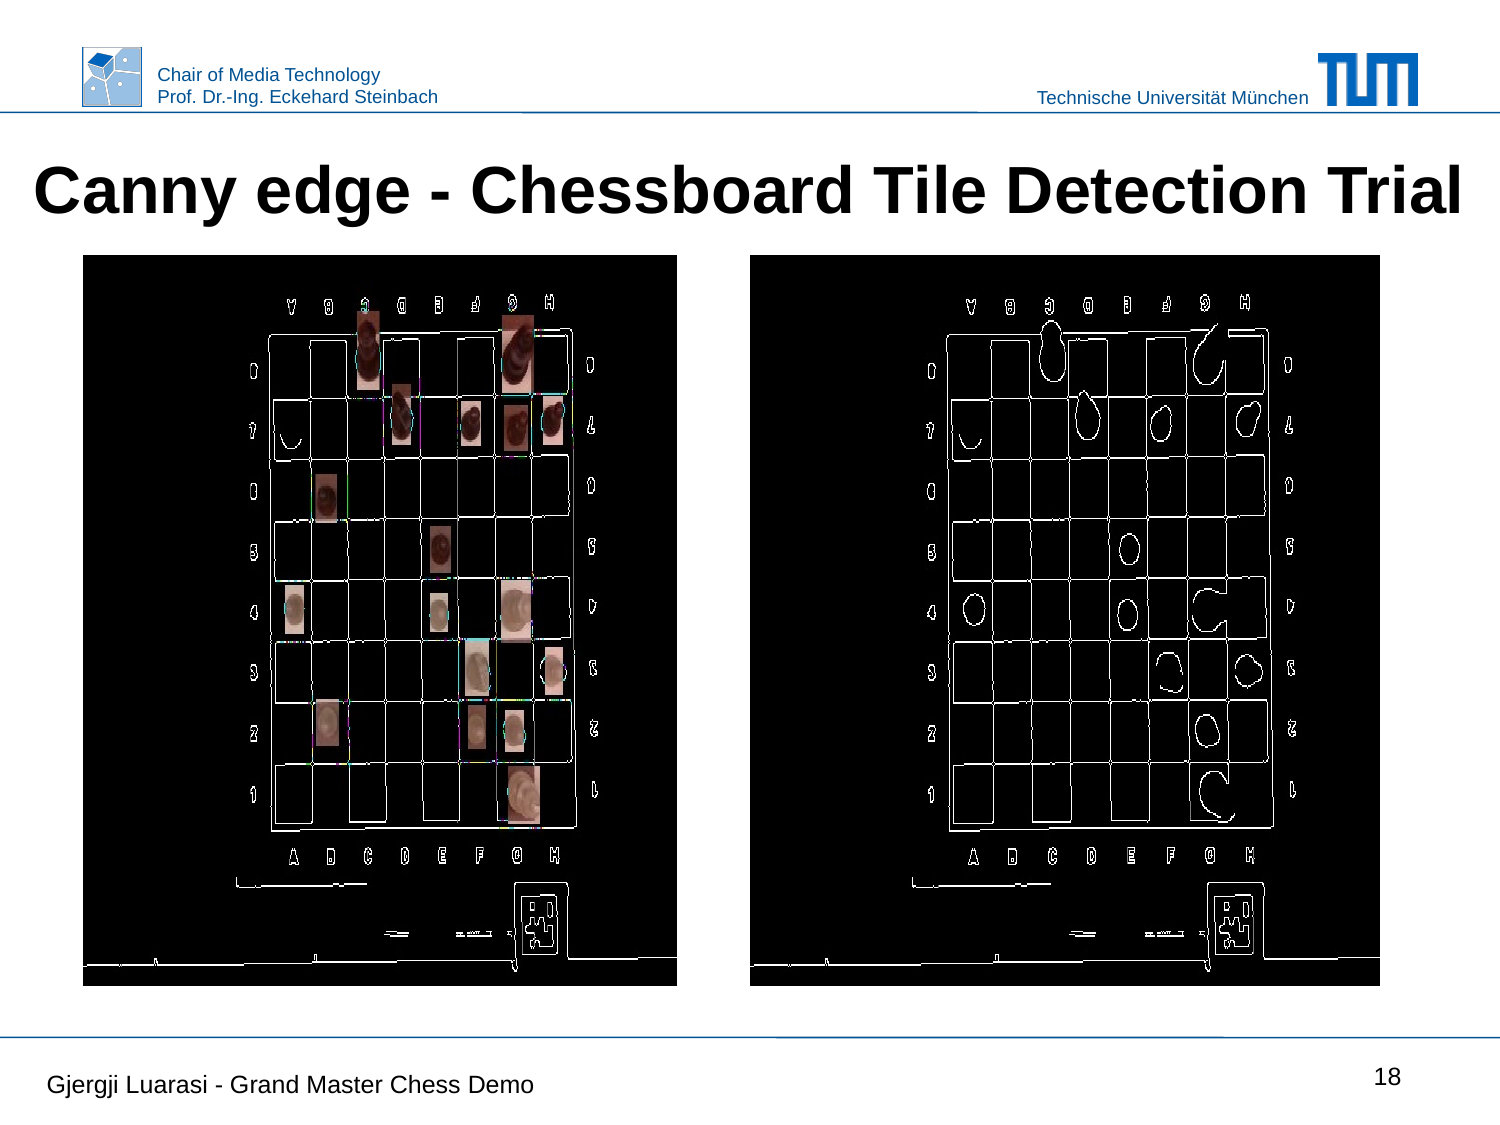

# Canny edge - Chessboard Tile Detection Trial
Gjergji Luarasi - Grand Master Chess Demo